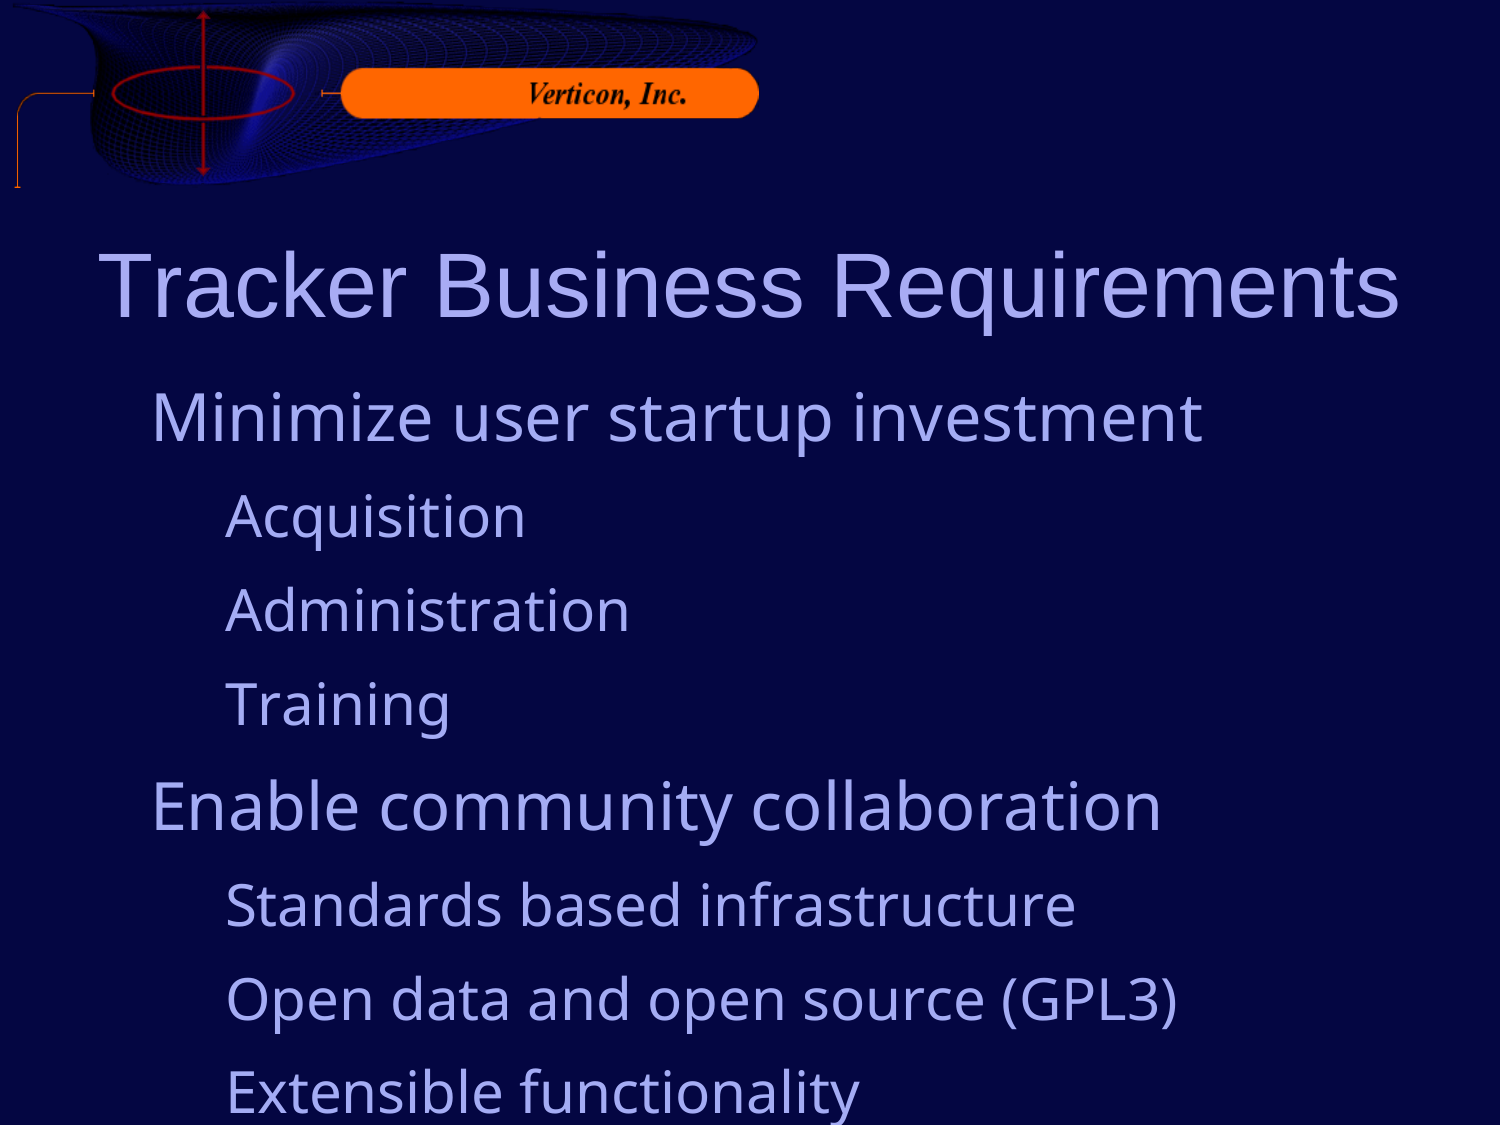

# Tracker Business Requirements
Minimize user startup investment
Acquisition
Administration
Training
Enable community collaboration
Standards based infrastructure
Open data and open source (GPL3)
Extensible functionality